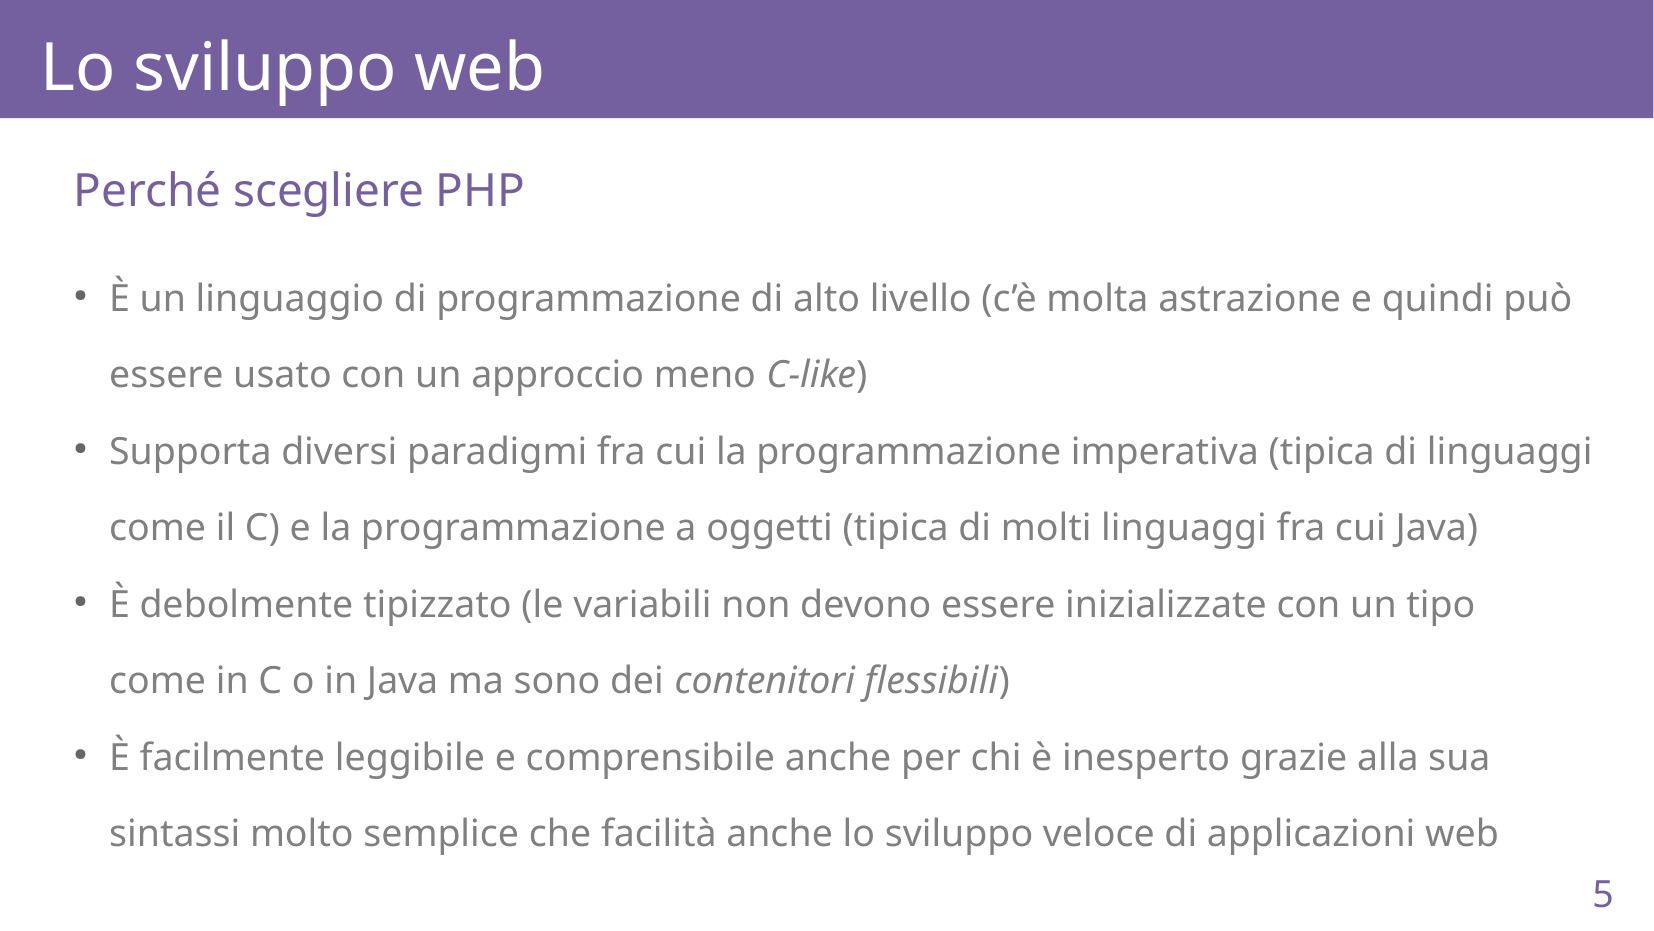

Lo sviluppo web
Perché scegliere PHP
È un linguaggio di programmazione di alto livello (c’è molta astrazione e quindi può
essere usato con un approccio meno C-like)
Supporta diversi paradigmi fra cui la programmazione imperativa (tipica di linguaggi
come il C) e la programmazione a oggetti (tipica di molti linguaggi fra cui Java)
È debolmente tipizzato (le variabili non devono essere inizializzate con un tipo
come in C o in Java ma sono dei contenitori flessibili)
È facilmente leggibile e comprensibile anche per chi è inesperto grazie alla sua
sintassi molto semplice che facilità anche lo sviluppo veloce di applicazioni web